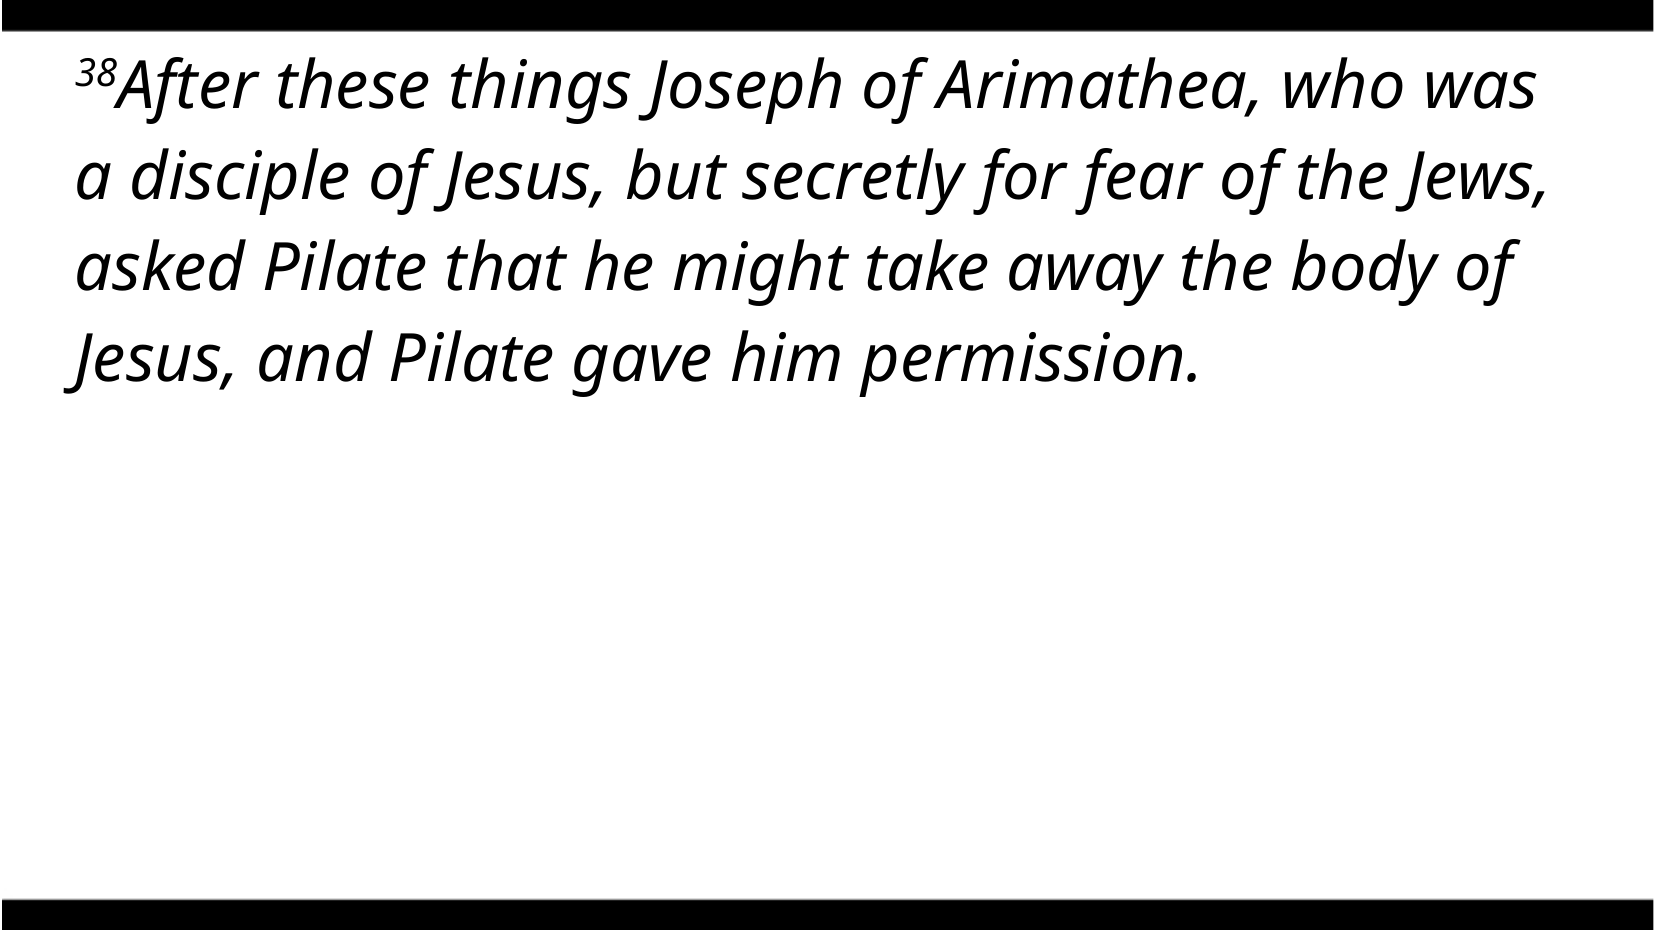

38After these things Joseph of Arimathea, who was a disciple of Jesus, but secretly for fear of the Jews, asked Pilate that he might take away the body of Jesus, and Pilate gave him permission.